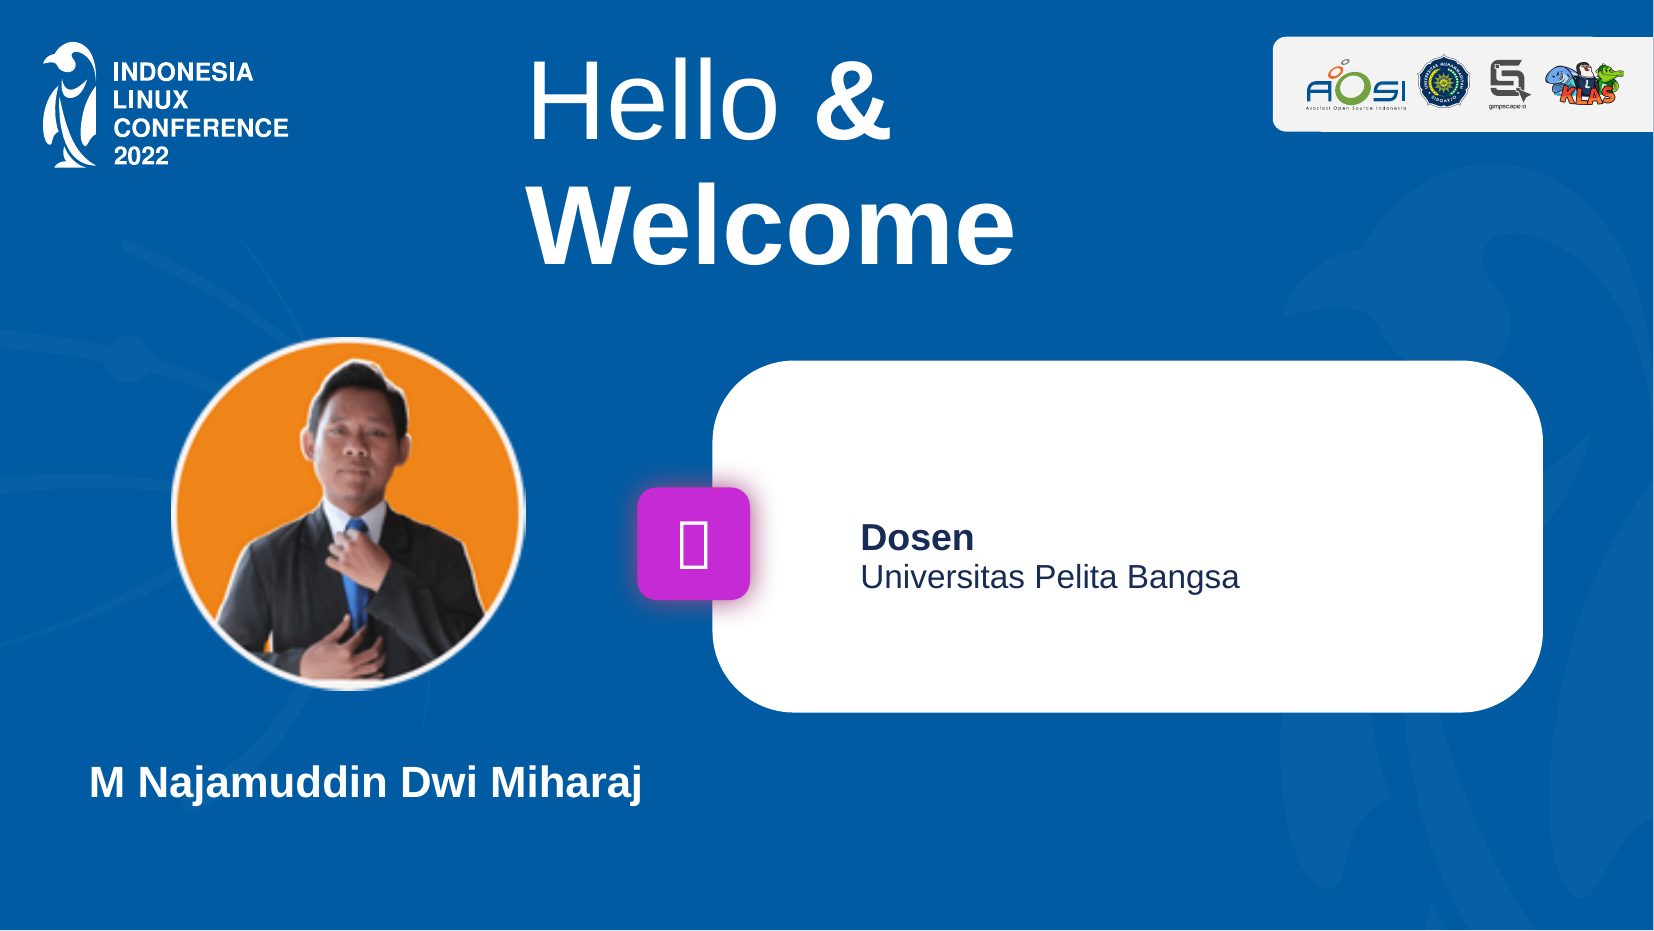

# Hello & Welcome
Dosen
Universitas Pelita Bangsa

M Najamuddin Dwi Miharaj